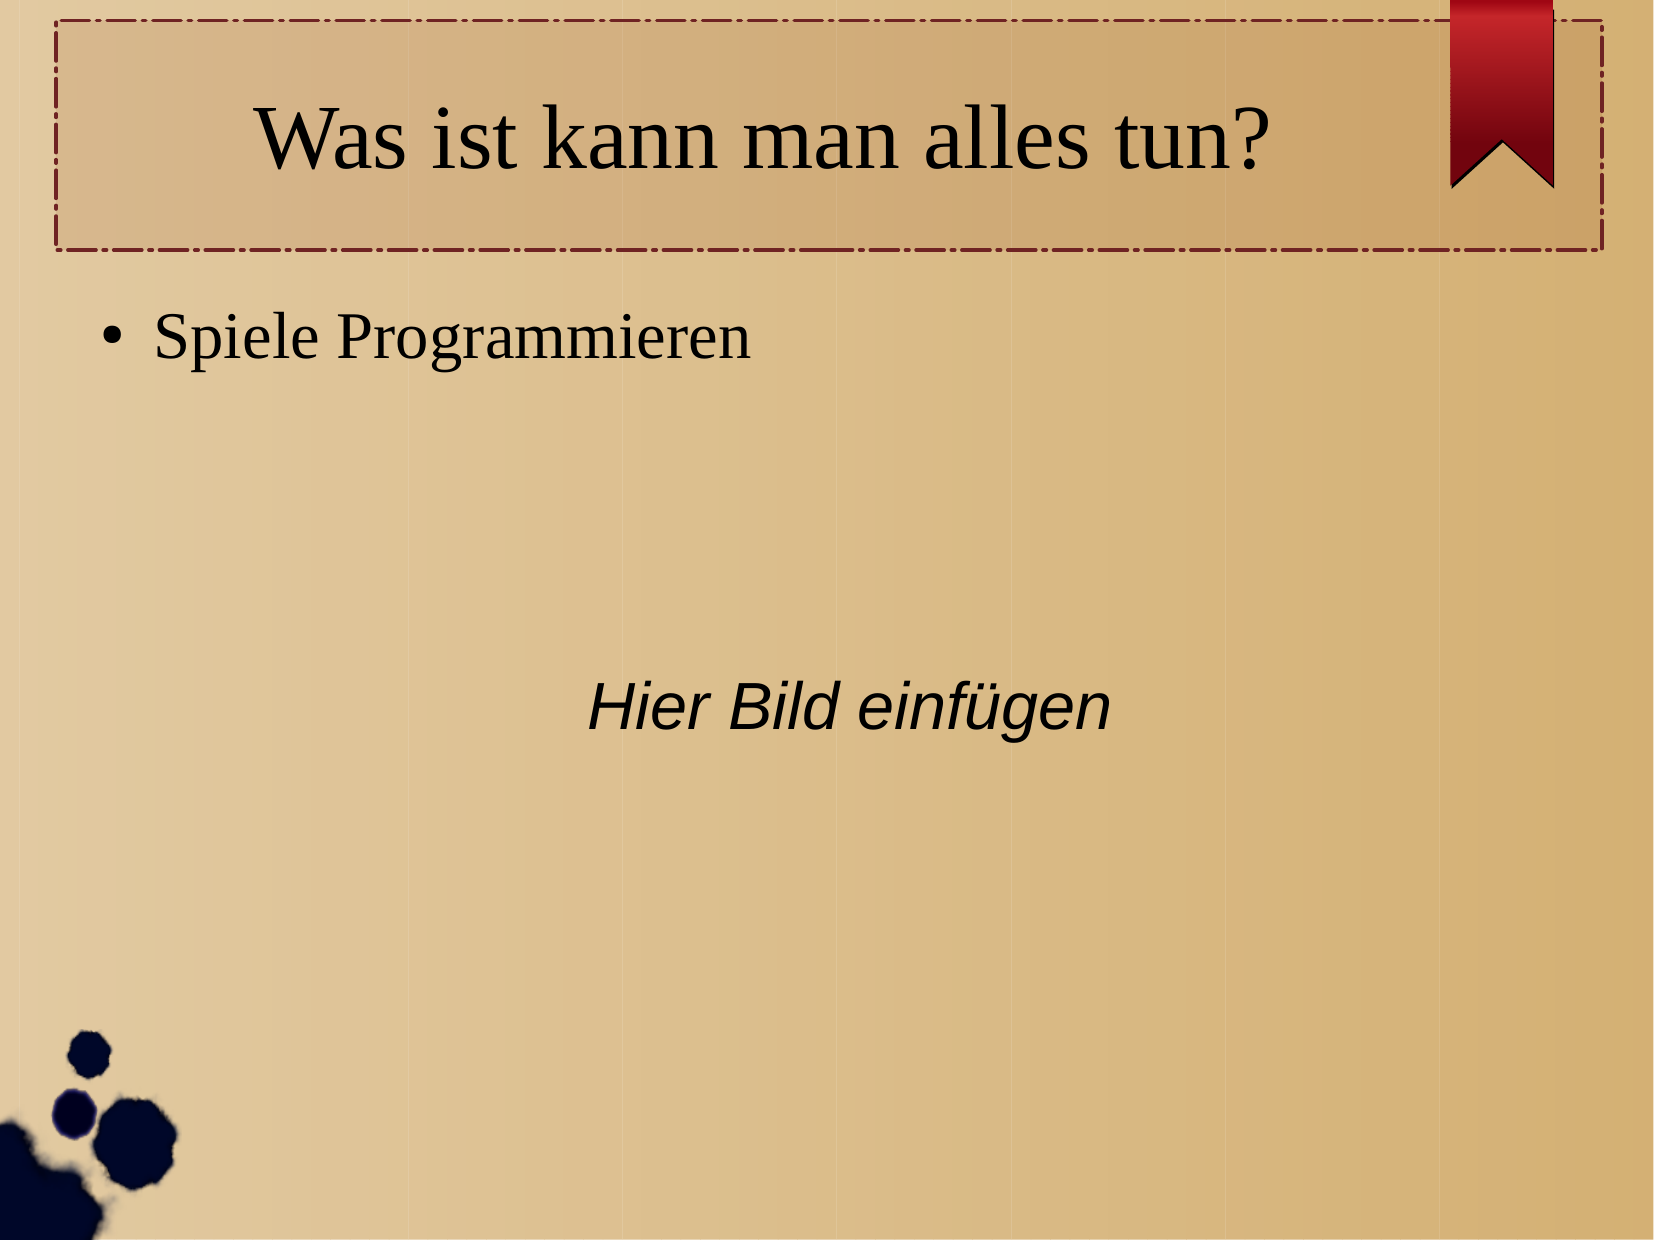

# Was ist kann man alles tun?
Spiele Programmieren
Hier Bild einfügen